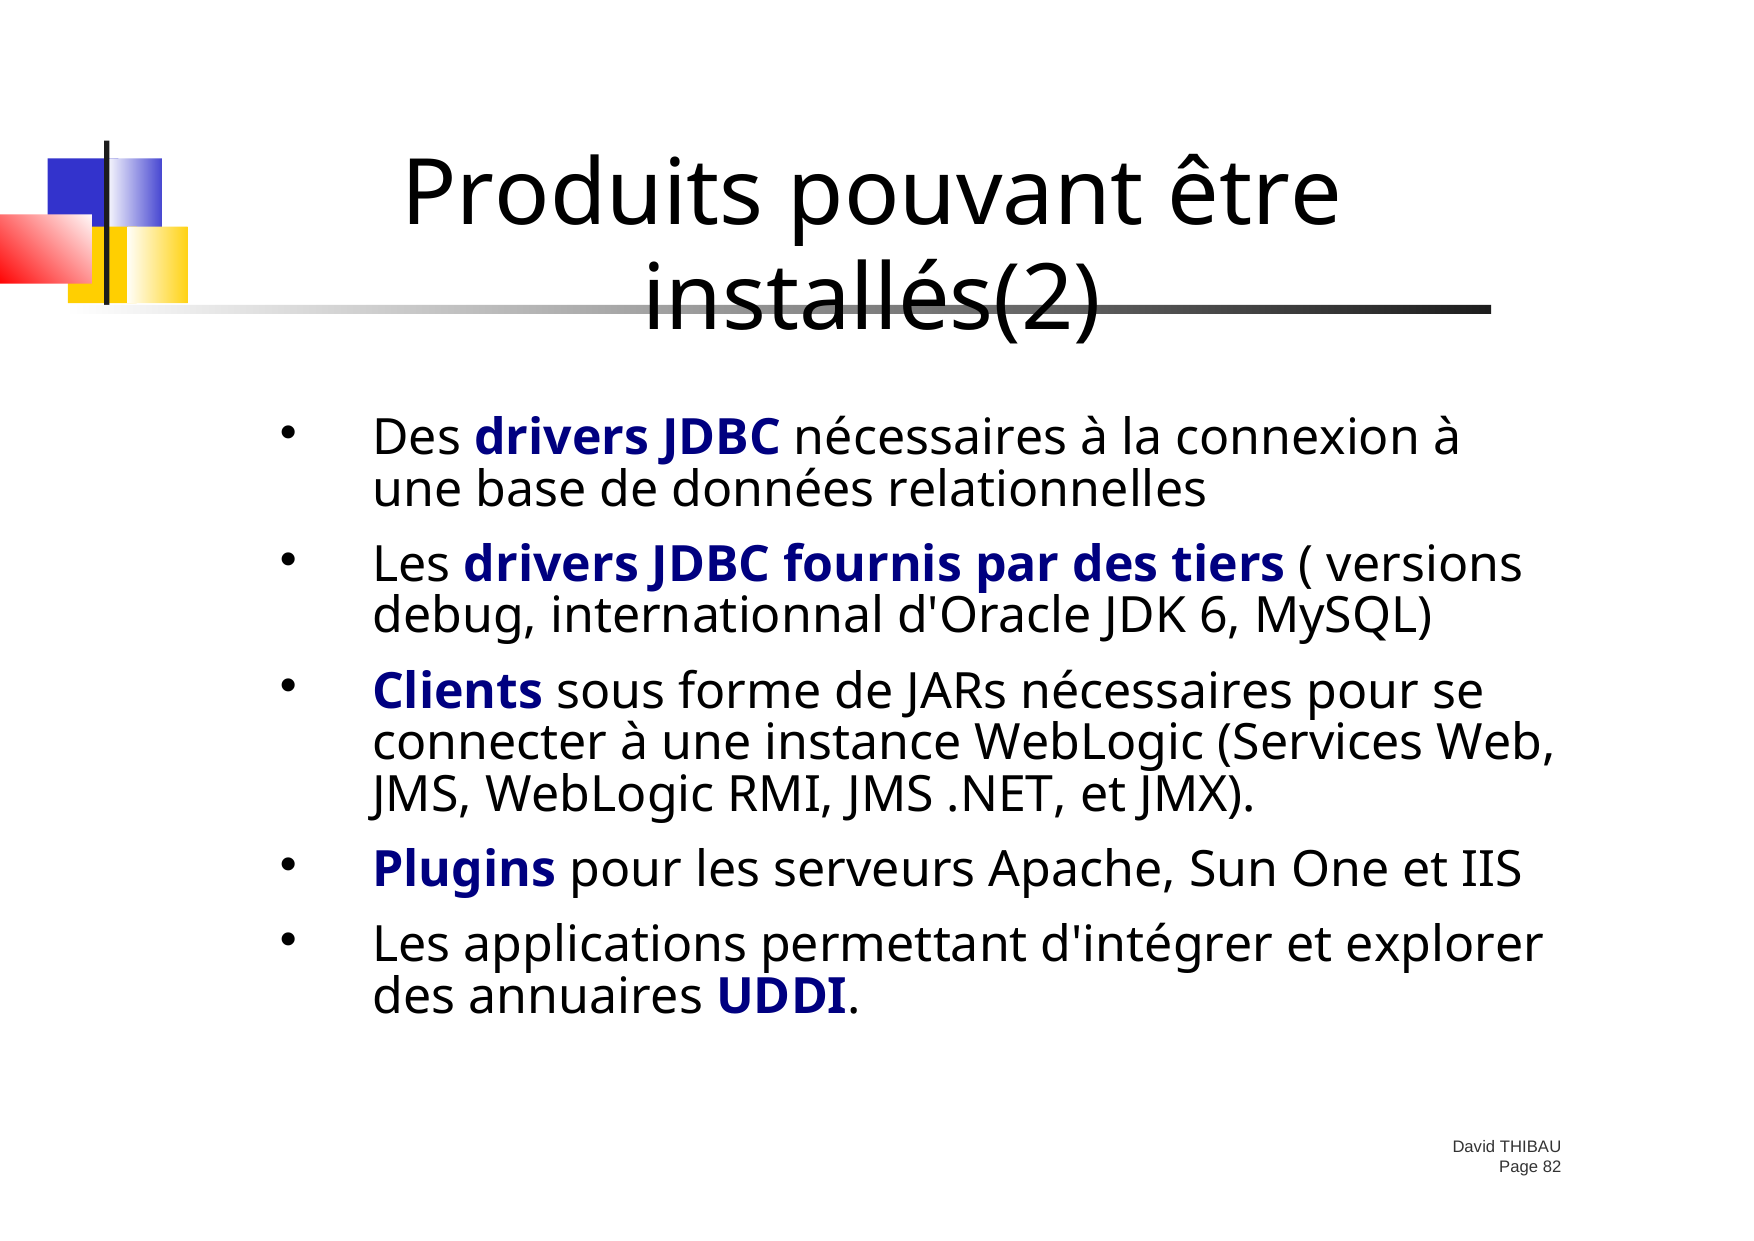

# Produits pouvant être installés(2)
Des drivers JDBC nécessaires à la connexion à une base de données relationnelles
Les drivers JDBC fournis par des tiers ( versions debug, internationnal d'Oracle JDK 6, MySQL)
Clients sous forme de JARs nécessaires pour se connecter à une instance WebLogic (Services Web, JMS, WebLogic RMI, JMS .NET, et JMX).
Plugins pour les serveurs Apache, Sun One et IIS
Les applications permettant d'intégrer et explorer des annuaires UDDI.